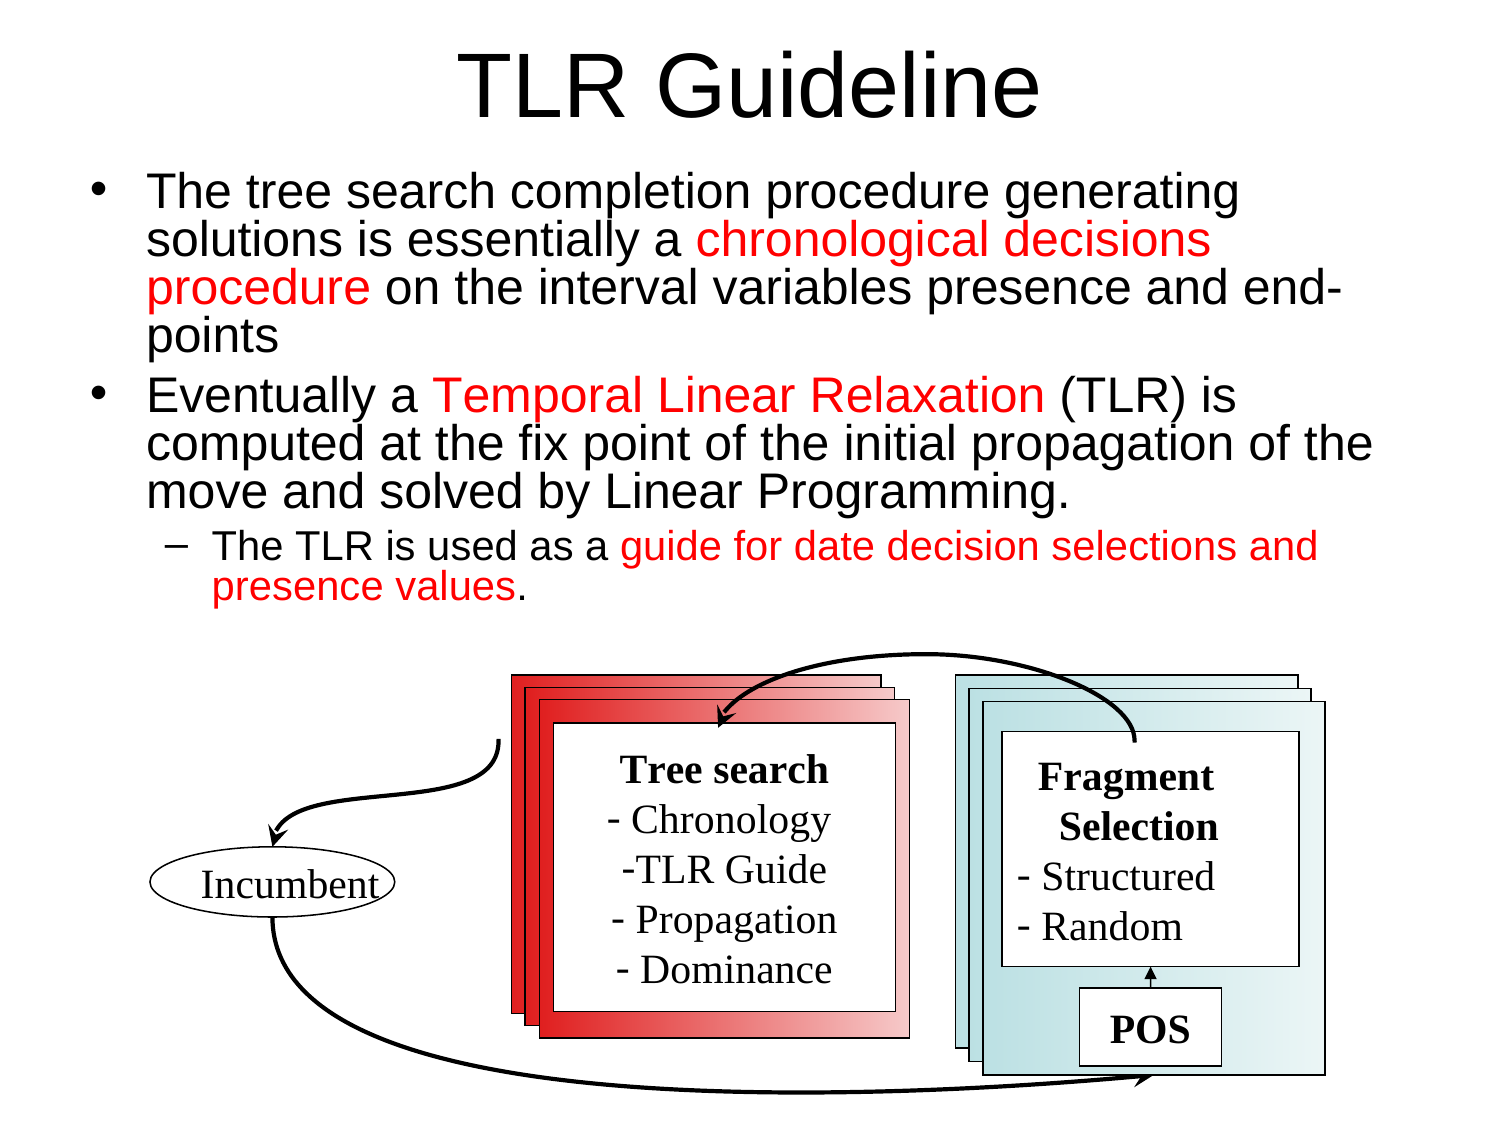

# TLR Guideline
The tree search completion procedure generating solutions is essentially a chronological decisions procedure on the interval variables presence and end-points
Eventually a Temporal Linear Relaxation (TLR) is computed at the fix point of the initial propagation of the move and solved by Linear Programming.
The TLR is used as a guide for date decision selections and presence values.
Tree search
 Chronology
TLR Guide
 Propagation
 Dominance
 Fragment
 Selection
 Structured
 Random
Incumbent
POS